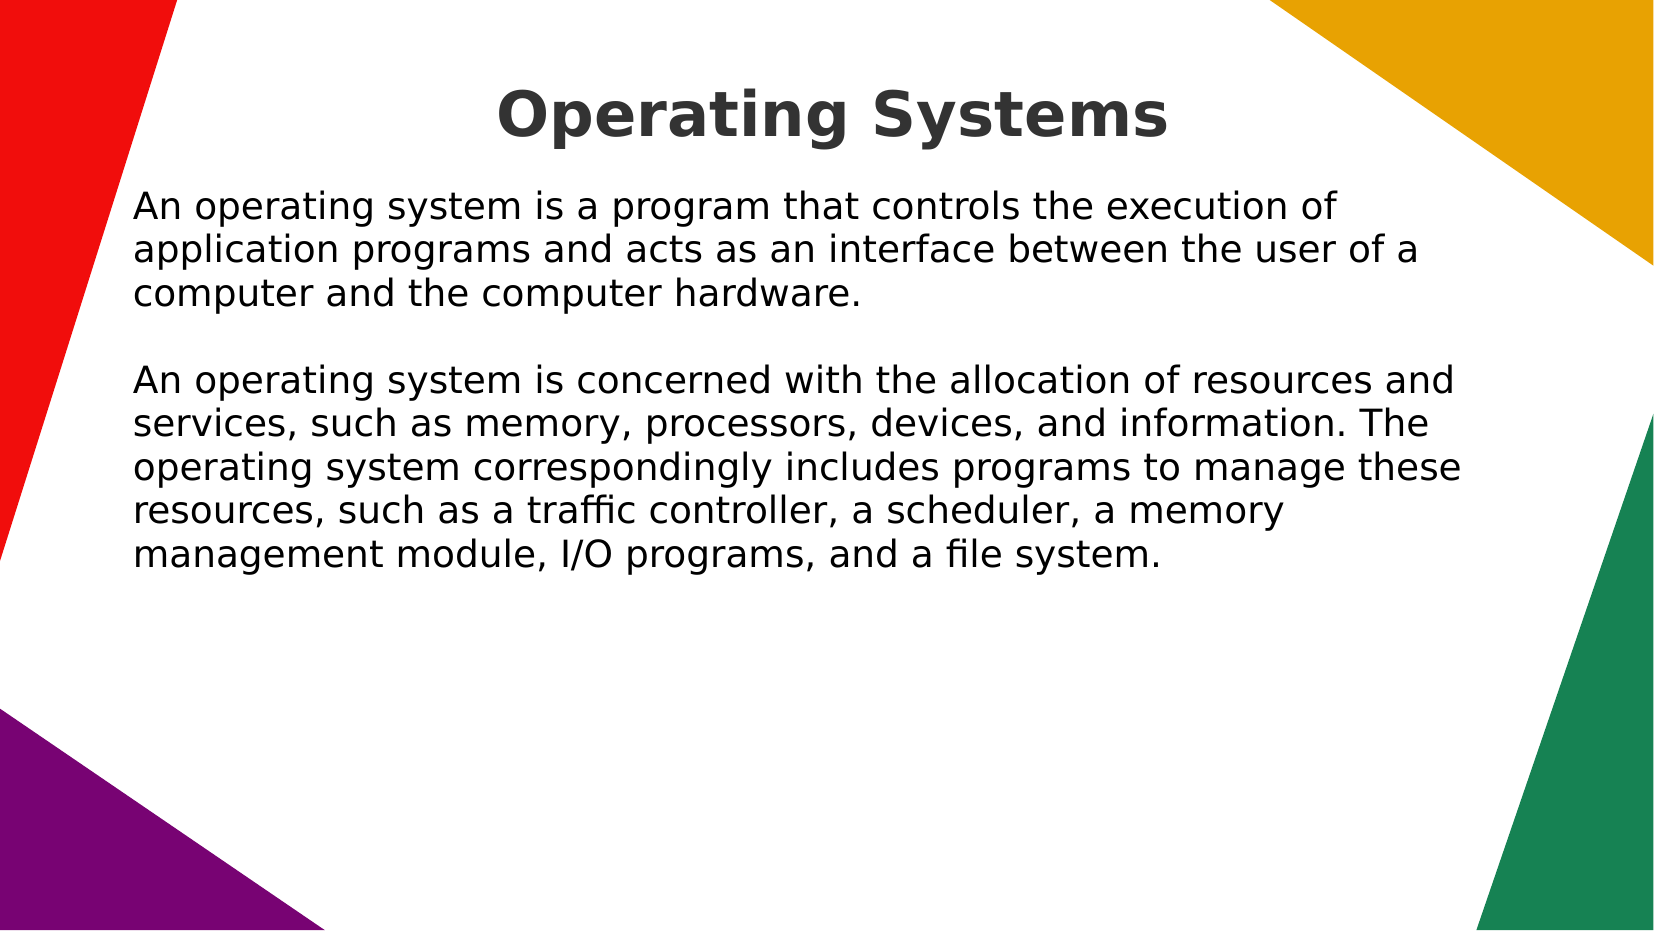

# Operating Systems
An operating system is a program that controls the execution of application programs and acts as an interface between the user of a computer and the computer hardware.
An operating system is concerned with the allocation of resources and services, such as memory, processors, devices, and information. The operating system correspondingly includes programs to manage these resources, such as a traffic controller, a scheduler, a memory management module, I/O programs, and a file system.